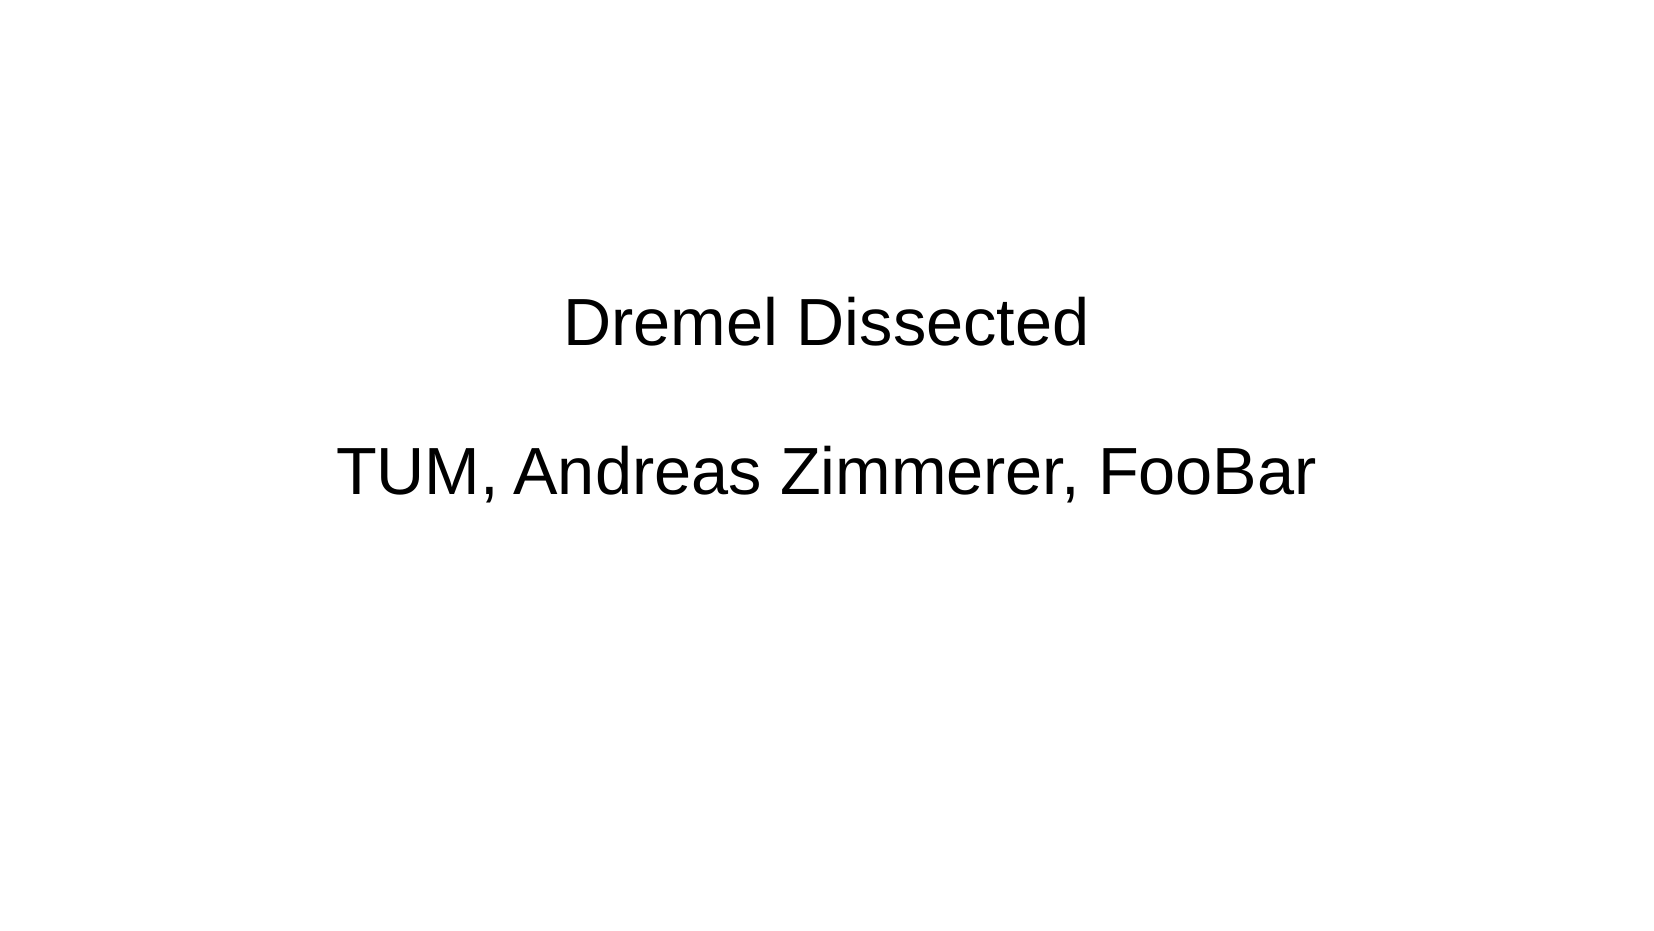

# Dremel Dissected
TUM, Andreas Zimmerer, FooBar